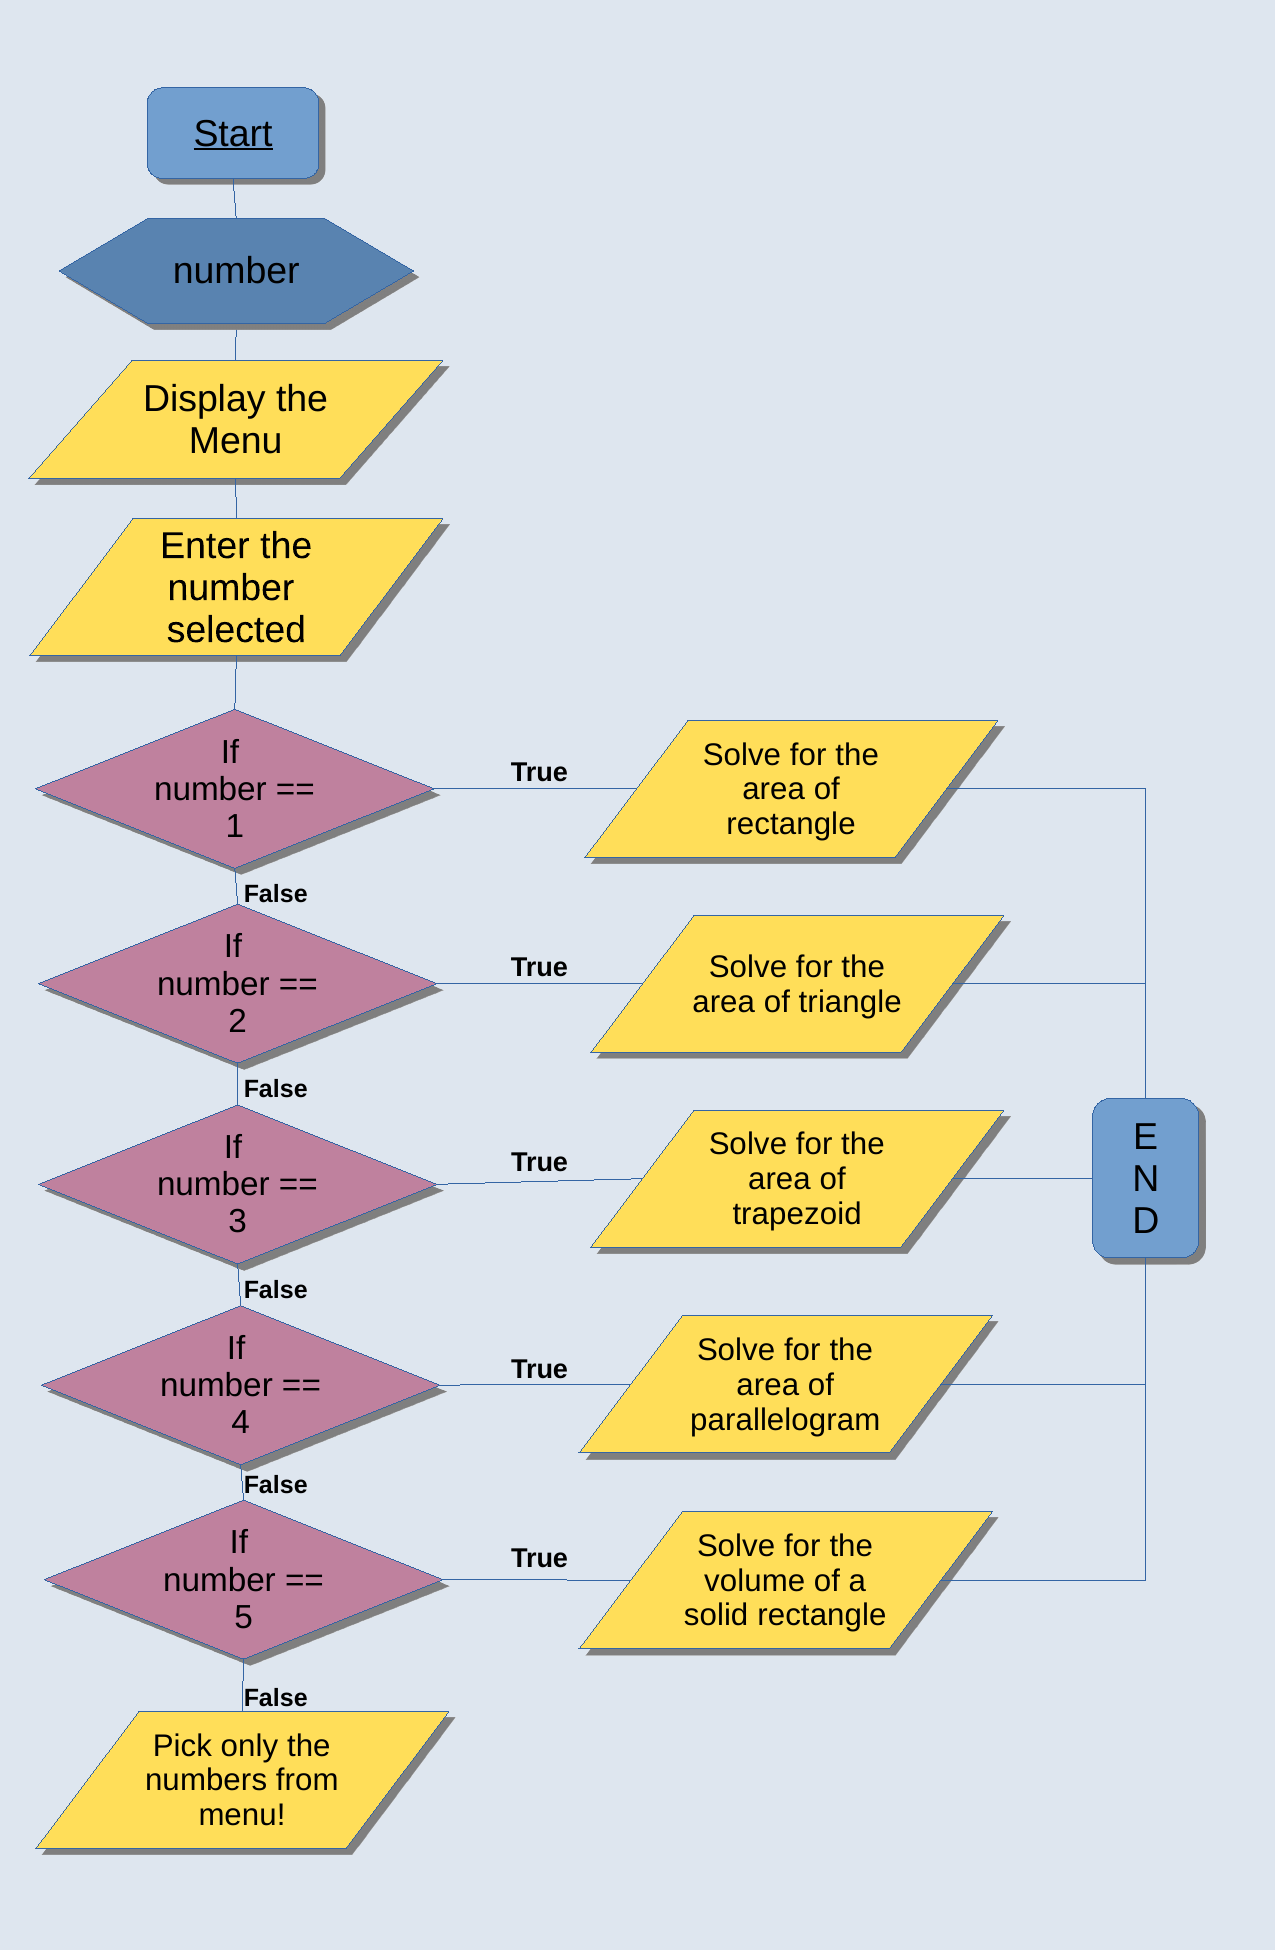

Start
number
Display the Menu
Enter the number selected
If
number == 1
Solve for the area of rectangle
True
False
If
number == 2
Solve for the area of triangle
True
False
E
N
D
If
number == 3
Solve for the area of trapezoid
True
False
If
number == 4
Solve for the area of parallelogram
True
False
If
number == 5
Solve for the volume of a solid rectangle
True
False
Pick only the numbers from menu!